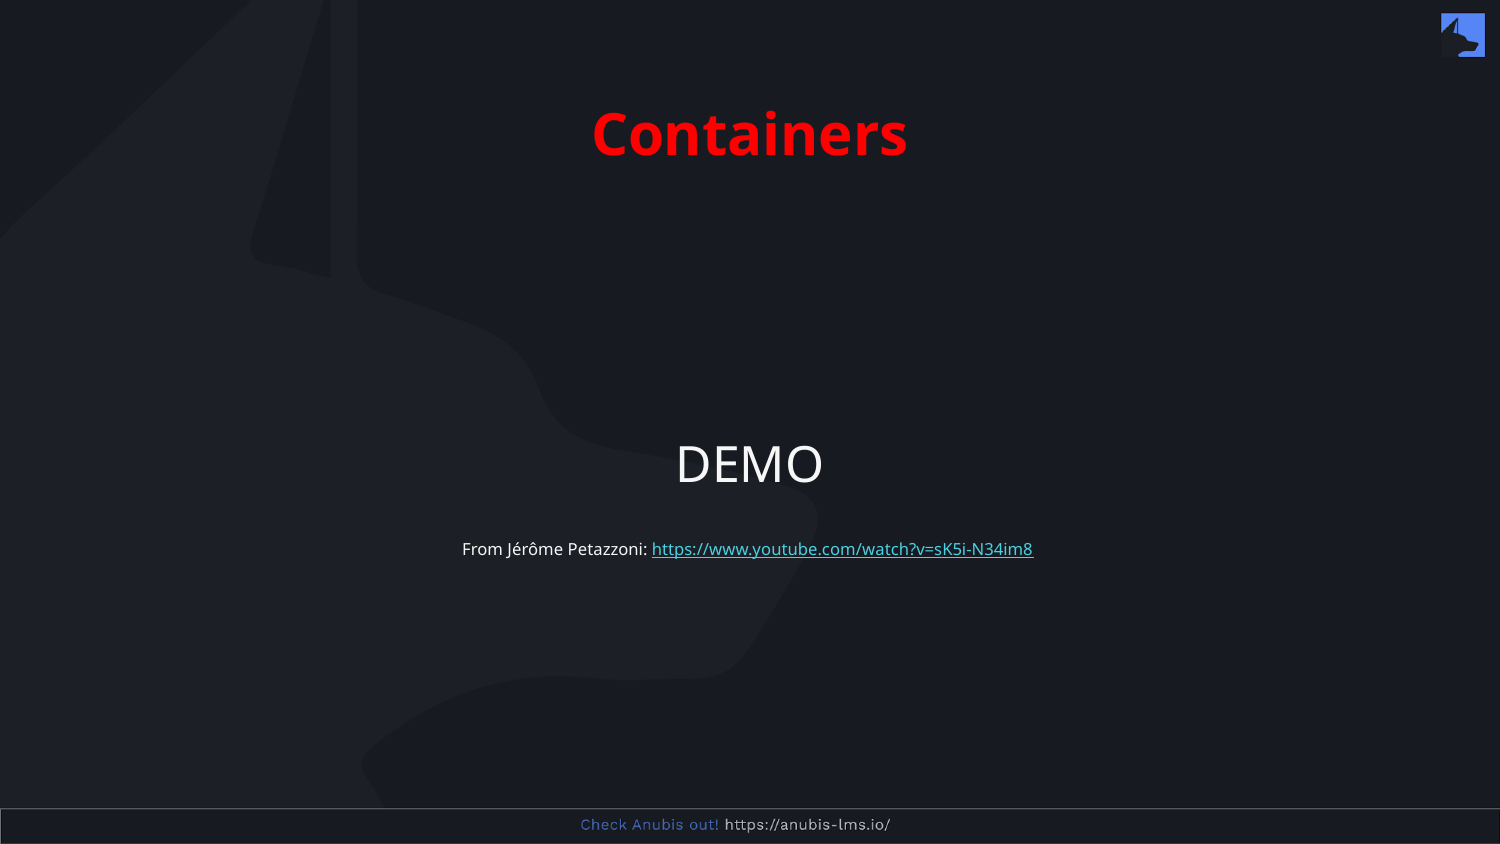

Containers
# DEMO
From Jérôme Petazzoni: https://www.youtube.com/watch?v=sK5i-N34im8